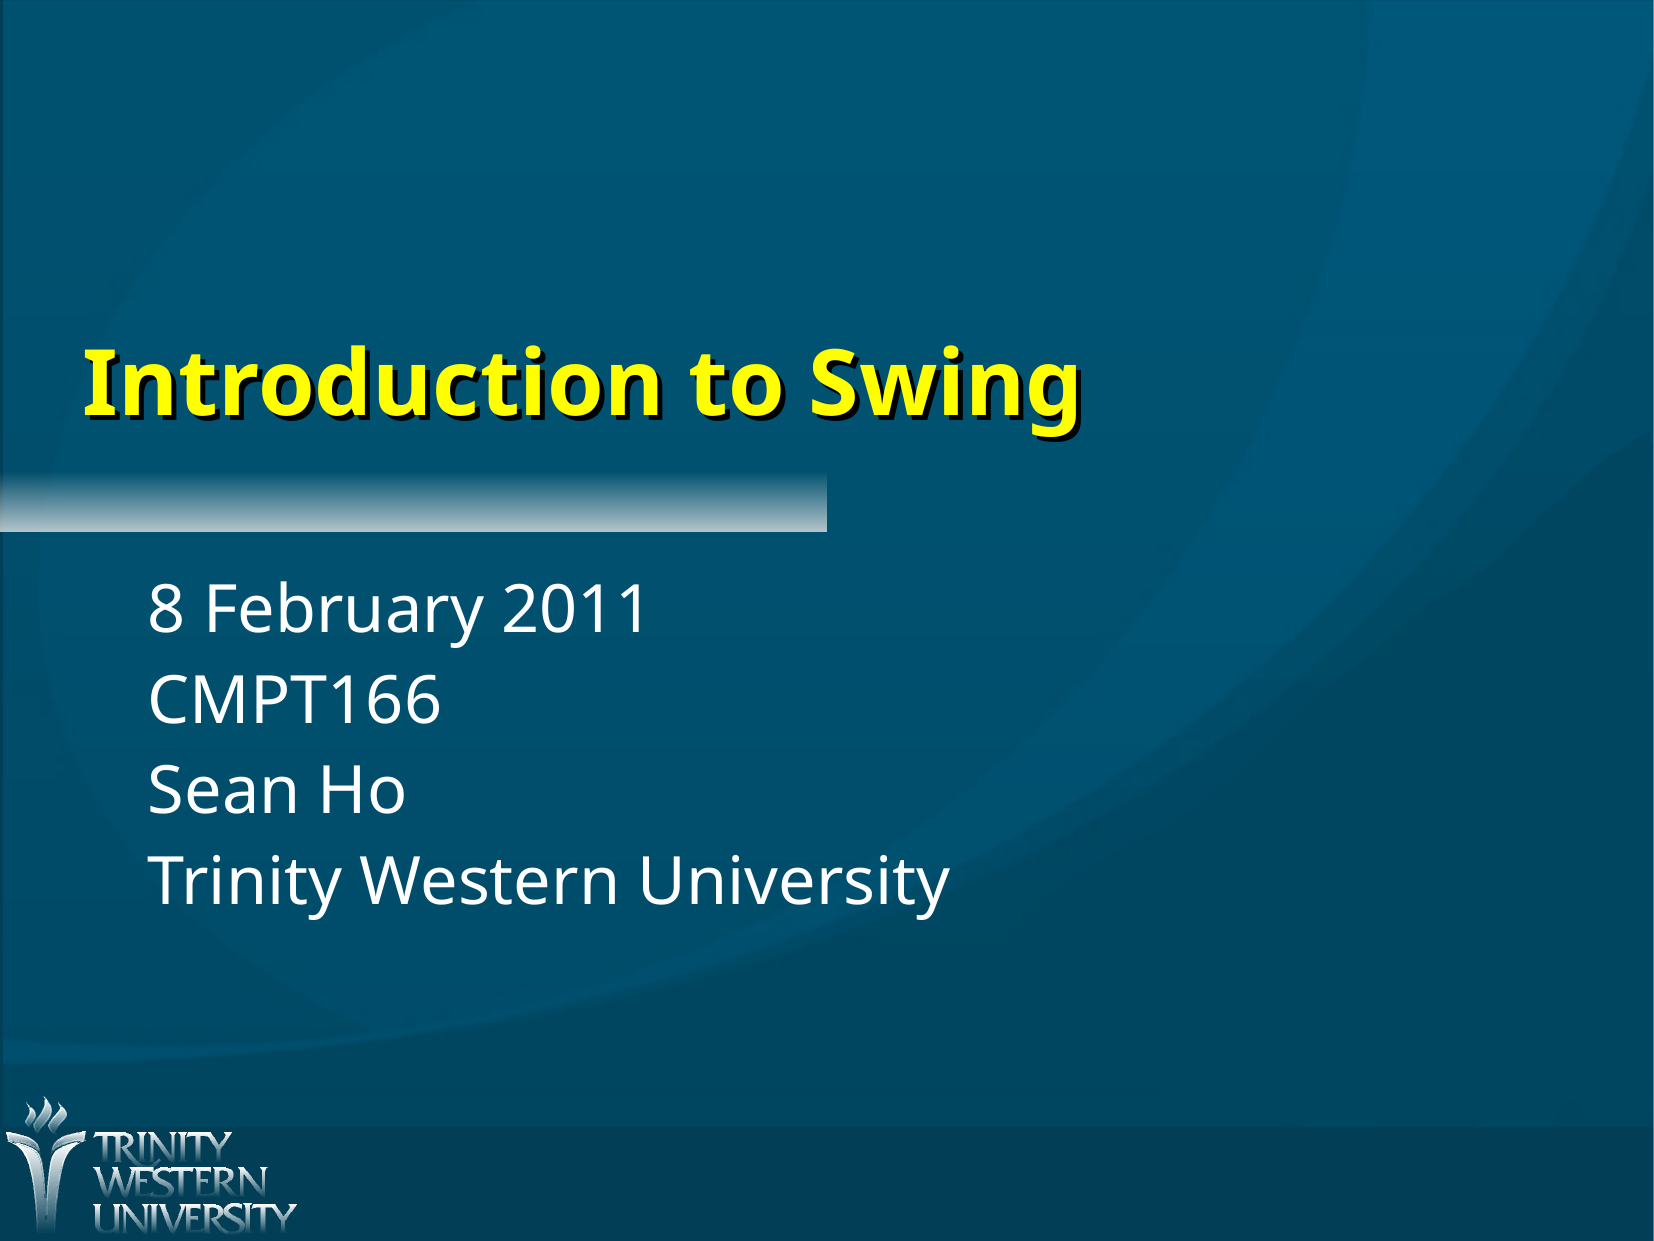

# Introduction to Swing
8 February 2011
CMPT166
Sean Ho
Trinity Western University